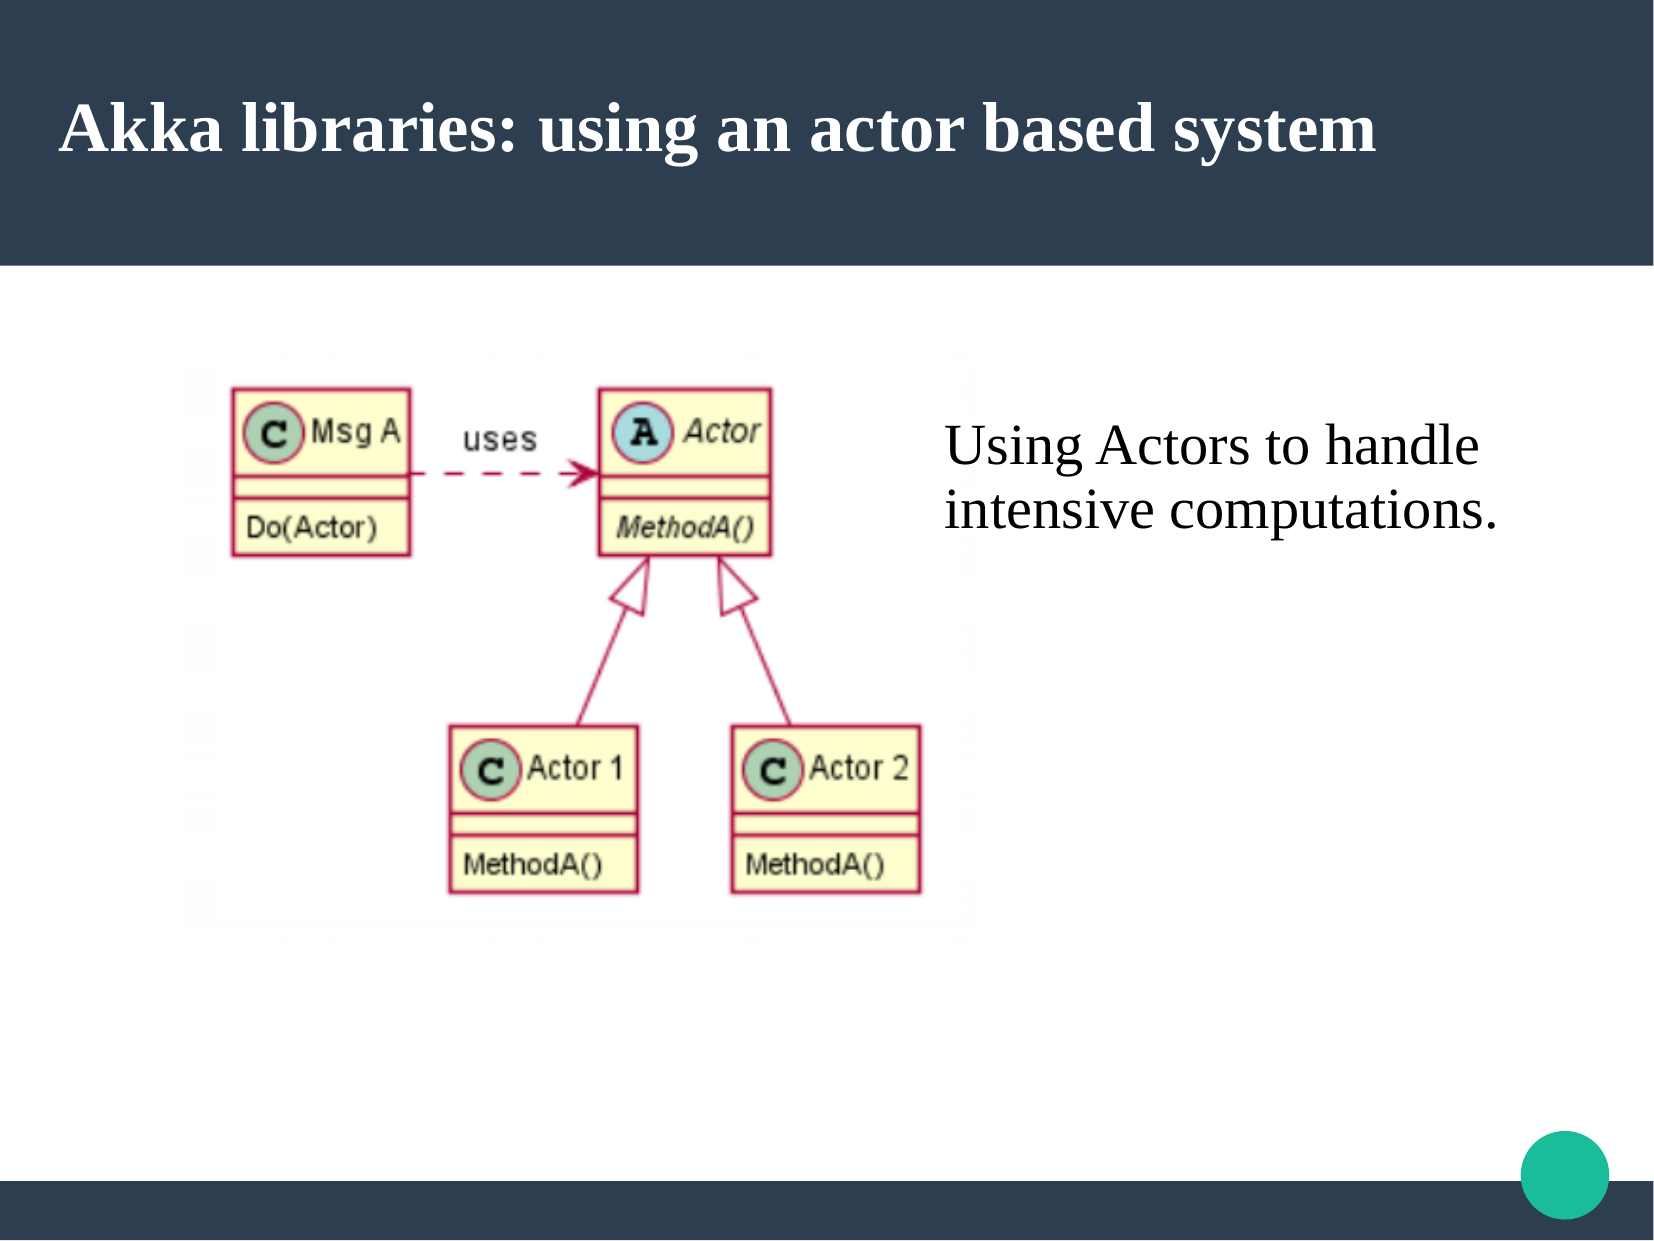

# Akka libraries: using an actor based system
Using Actors to handle
intensive computations.